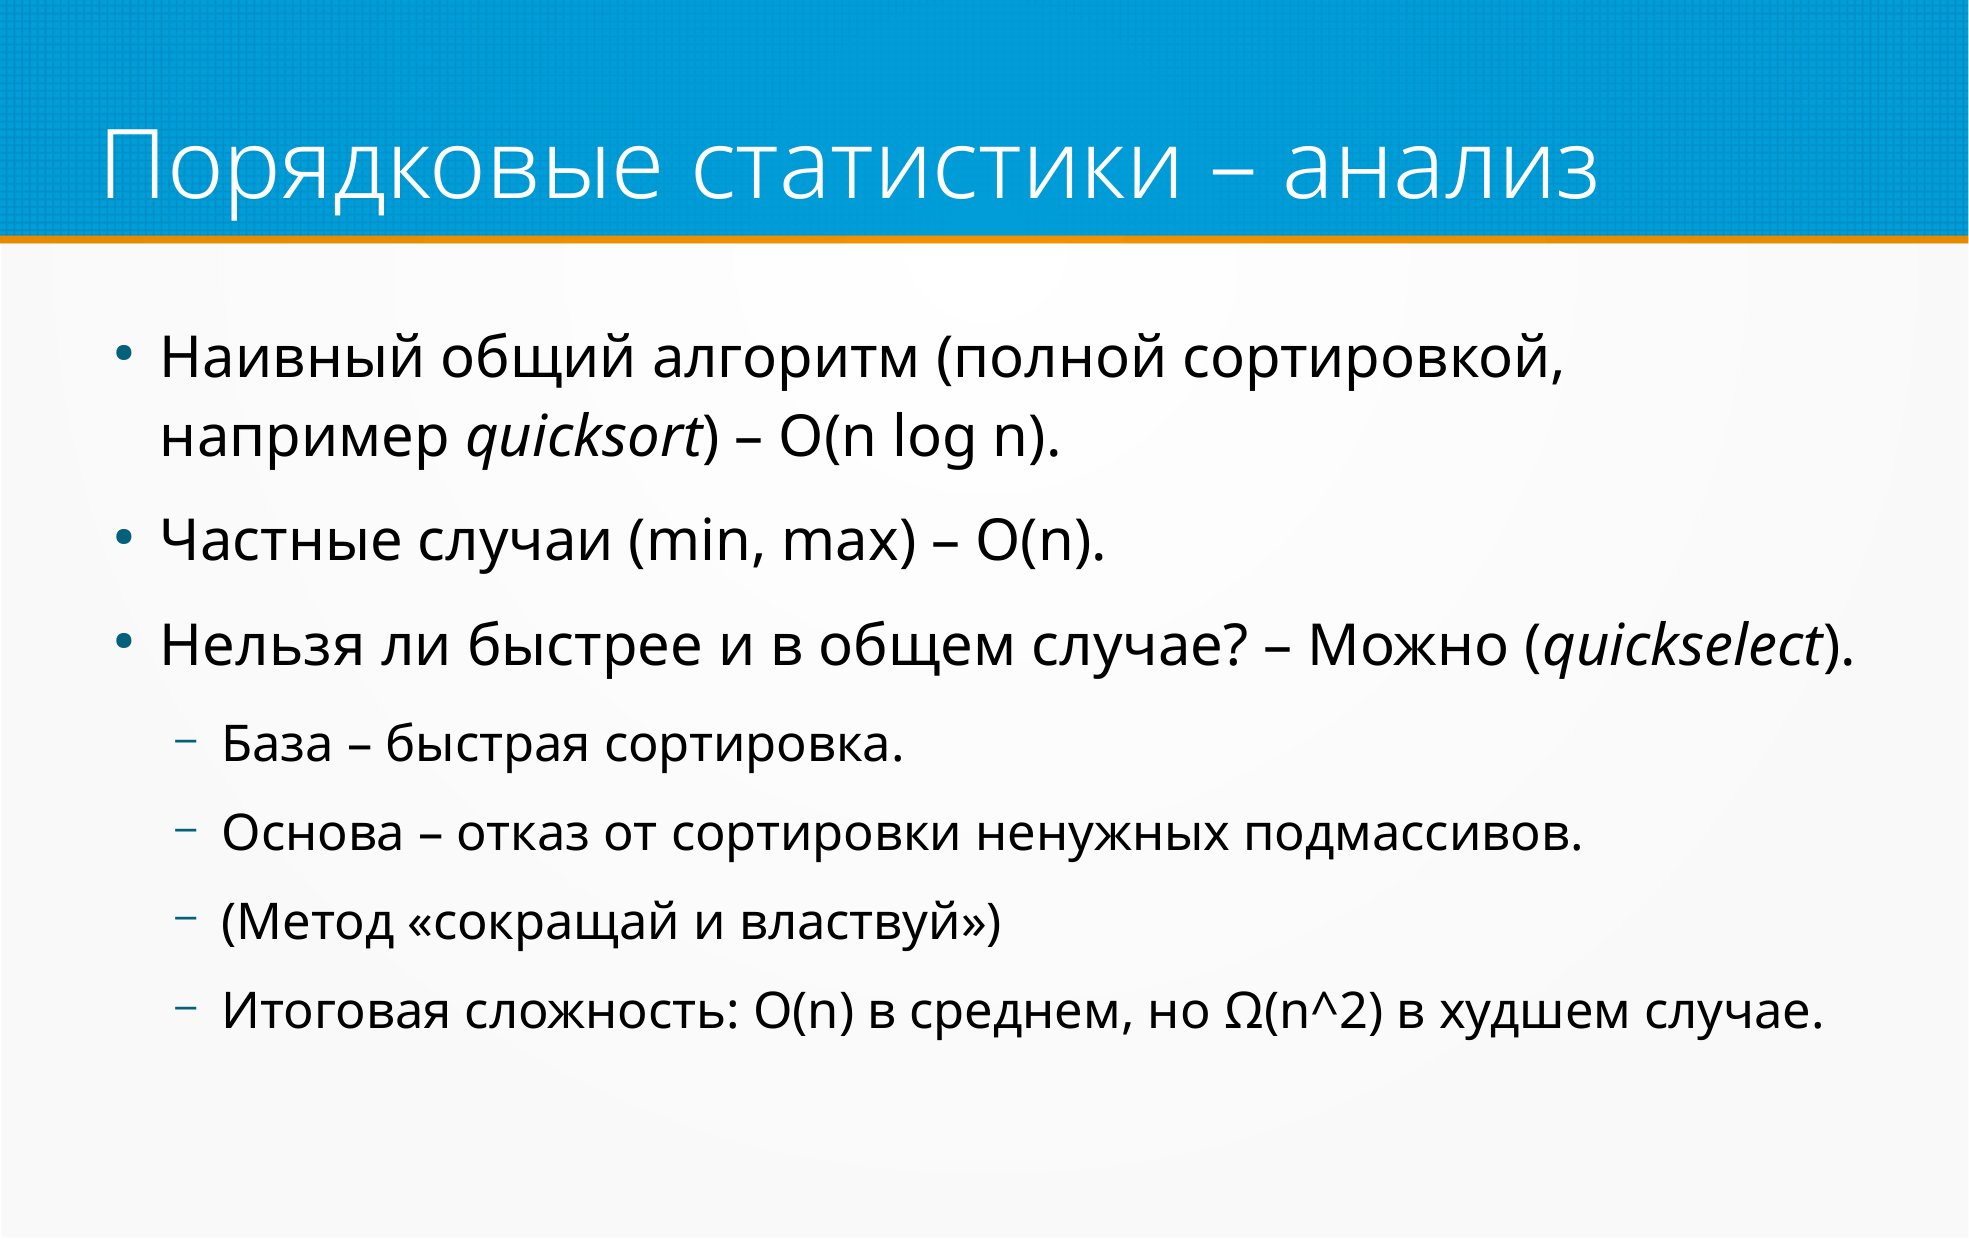

# Порядковые статистики – анализ
Наивный общий алгоритм (полной сортировкой, например quicksort) – O(n log n).
Частные случаи (min, max) – O(n).
Нельзя ли быстрее и в общем случае? – Можно (quickselect).
База – быстрая сортировка.
Основа – отказ от сортировки ненужных подмассивов.
(Метод «сокращай и властвуй»)
Итоговая сложность: O(n) в среднем, но Ω(n^2) в худшем случае.